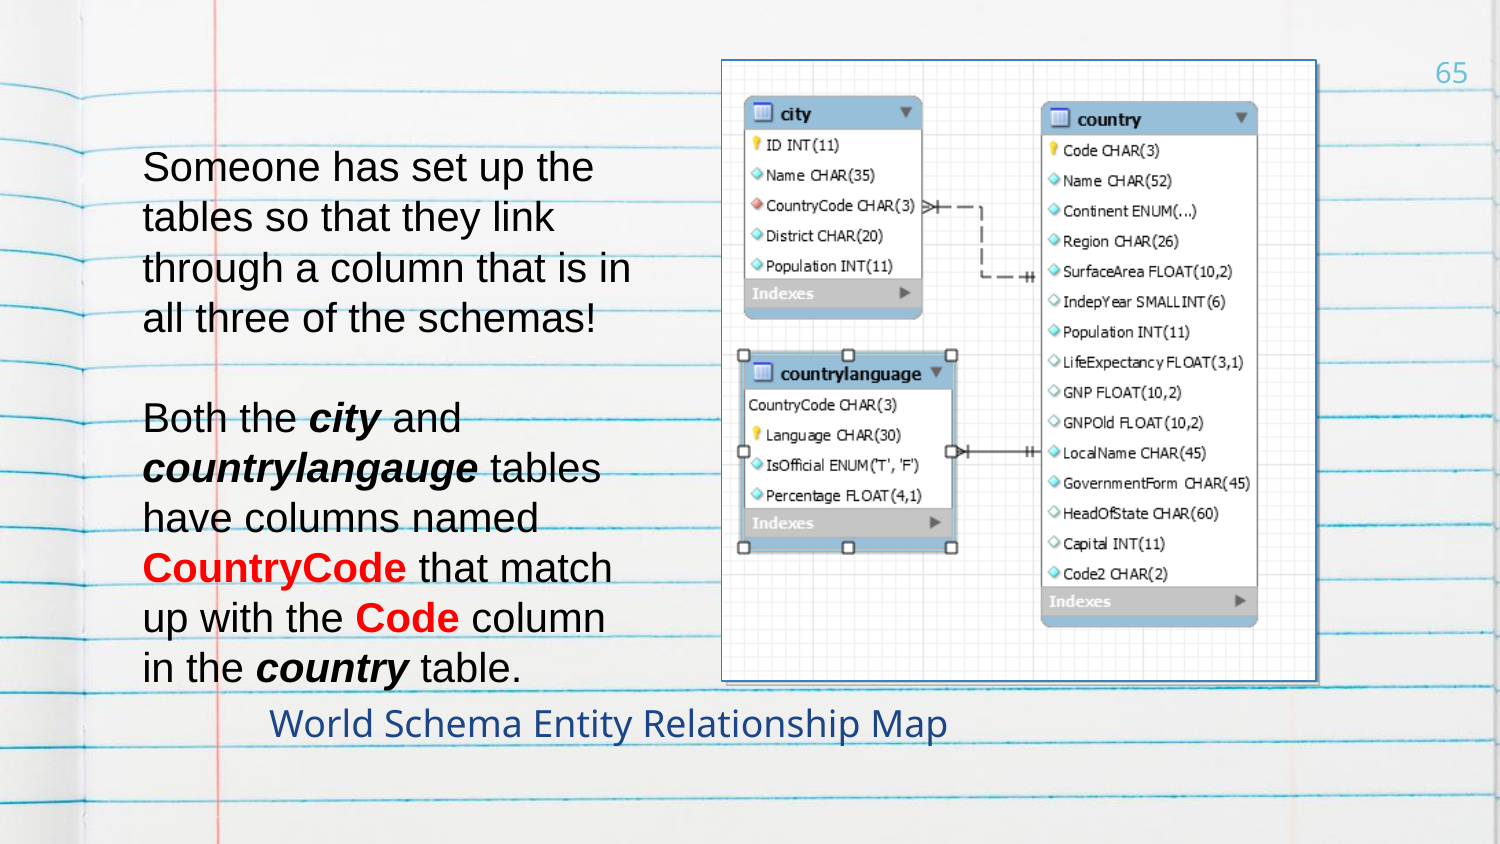

Someone has set up the tables so that they link through a column that is in all three of the schemas!
Both the city and countrylangauge tables have columns named CountryCode that match up with the Code column in the country table.
# World Schema Entity Relationship Map